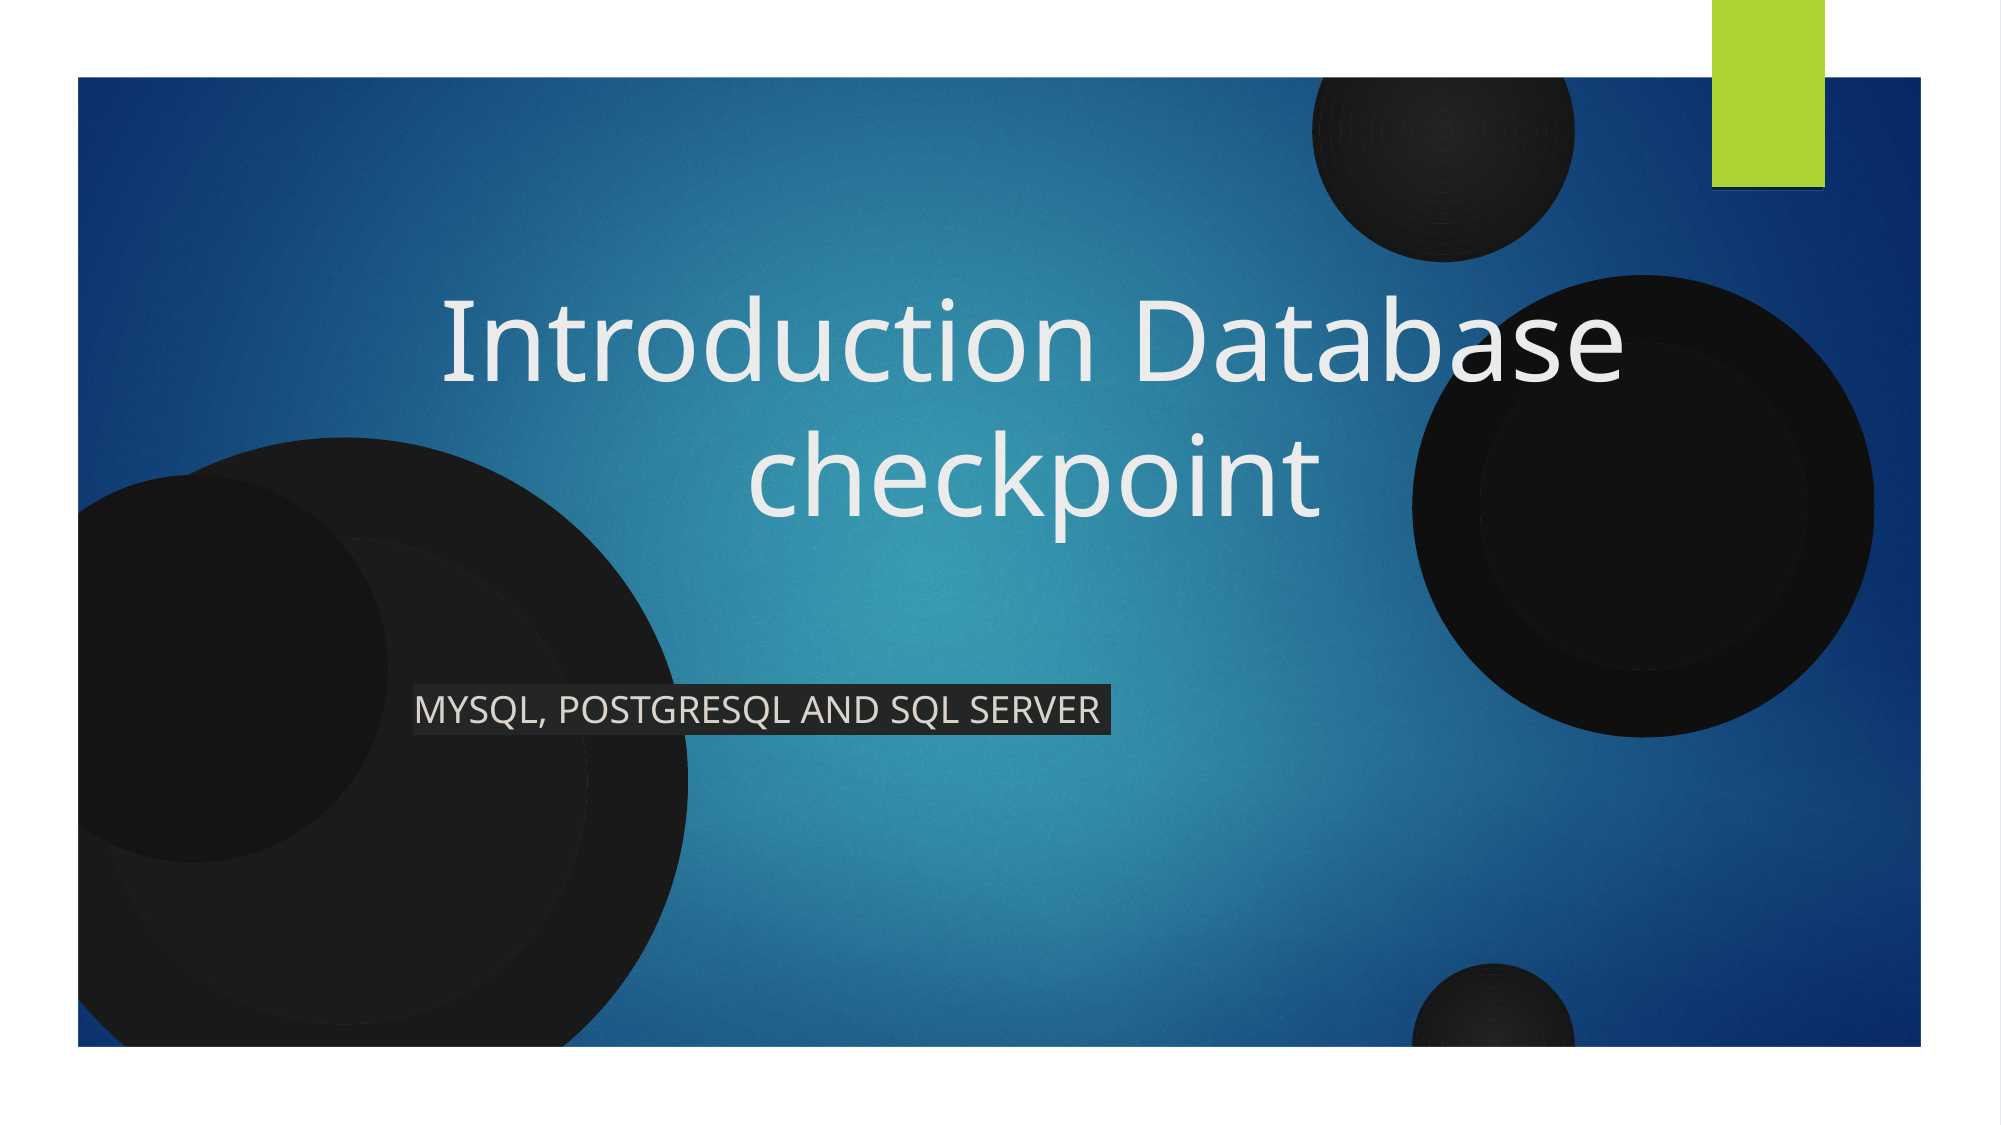

# Introduction Database checkpoint
MySQL, PostgreSQL and SQL SERVER